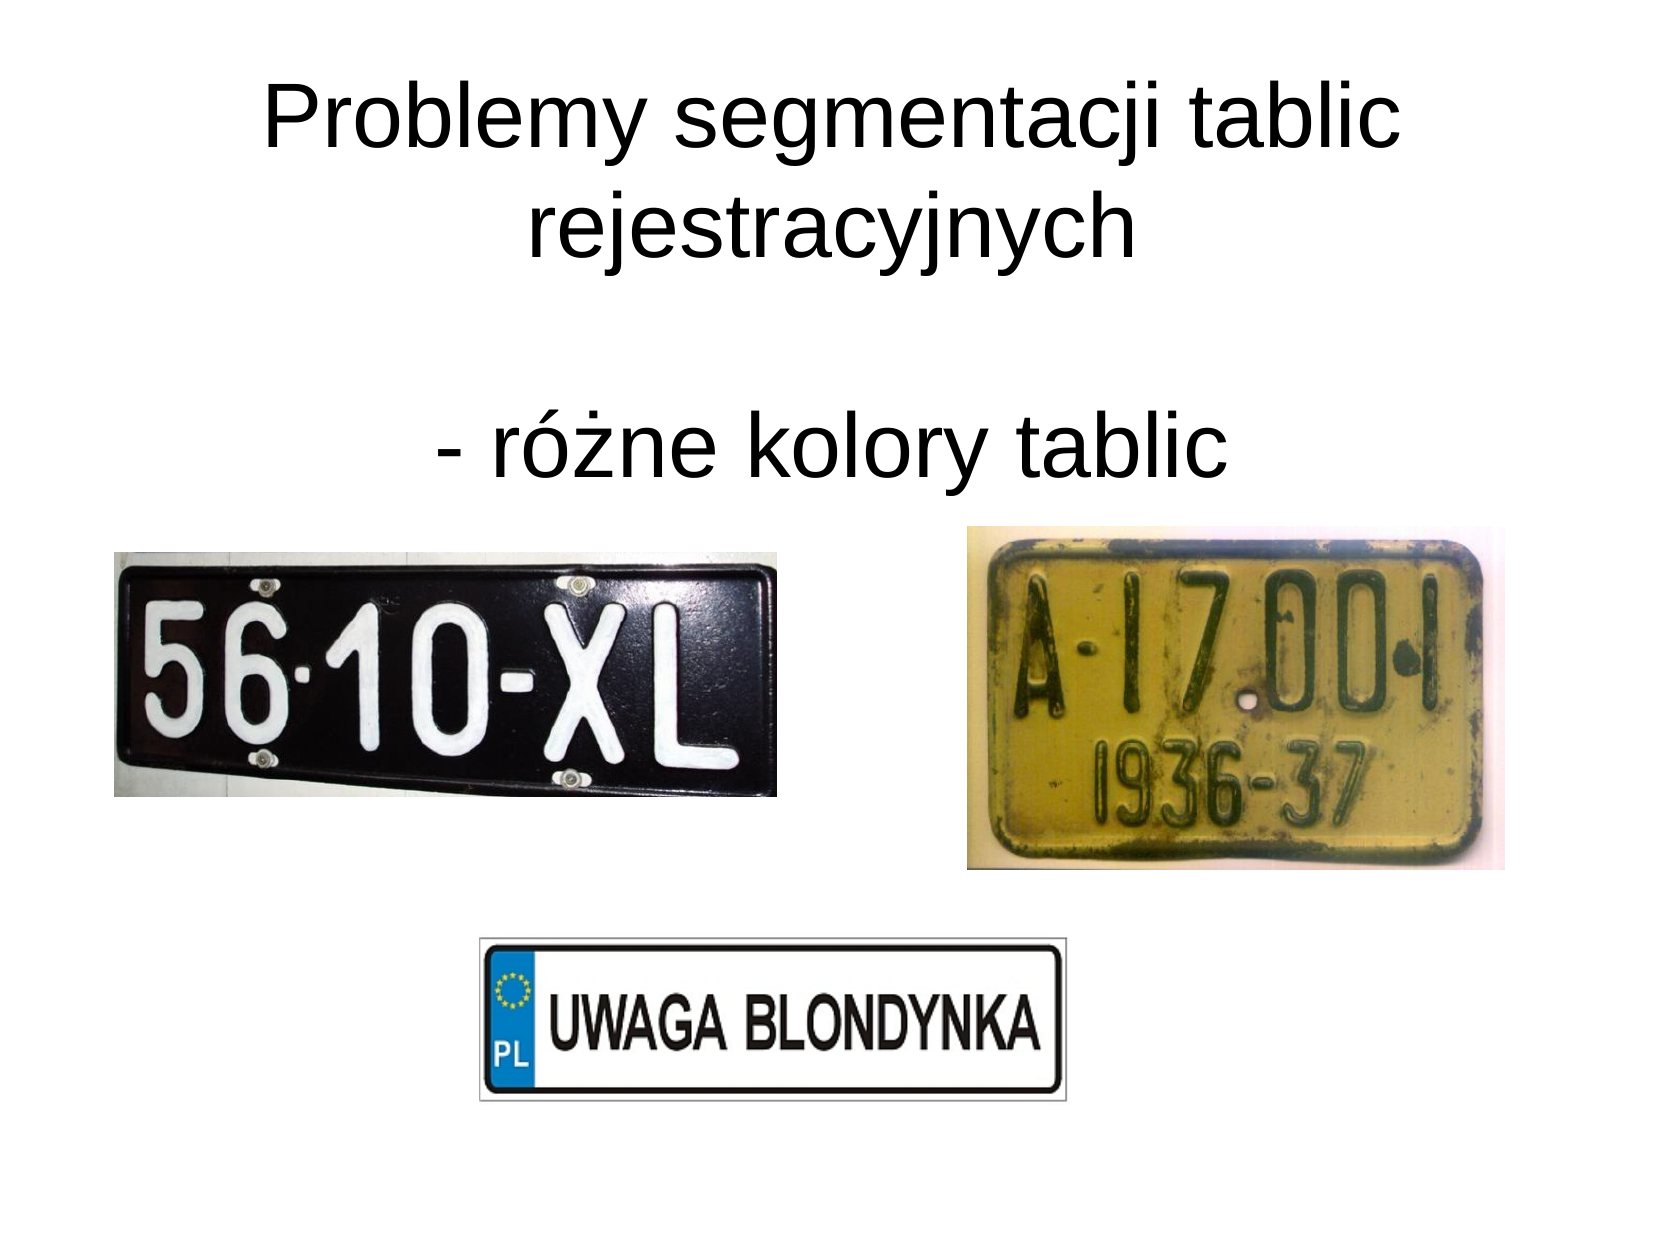

# Problemy segmentacji tablic rejestracyjnych - różne kolory tablic